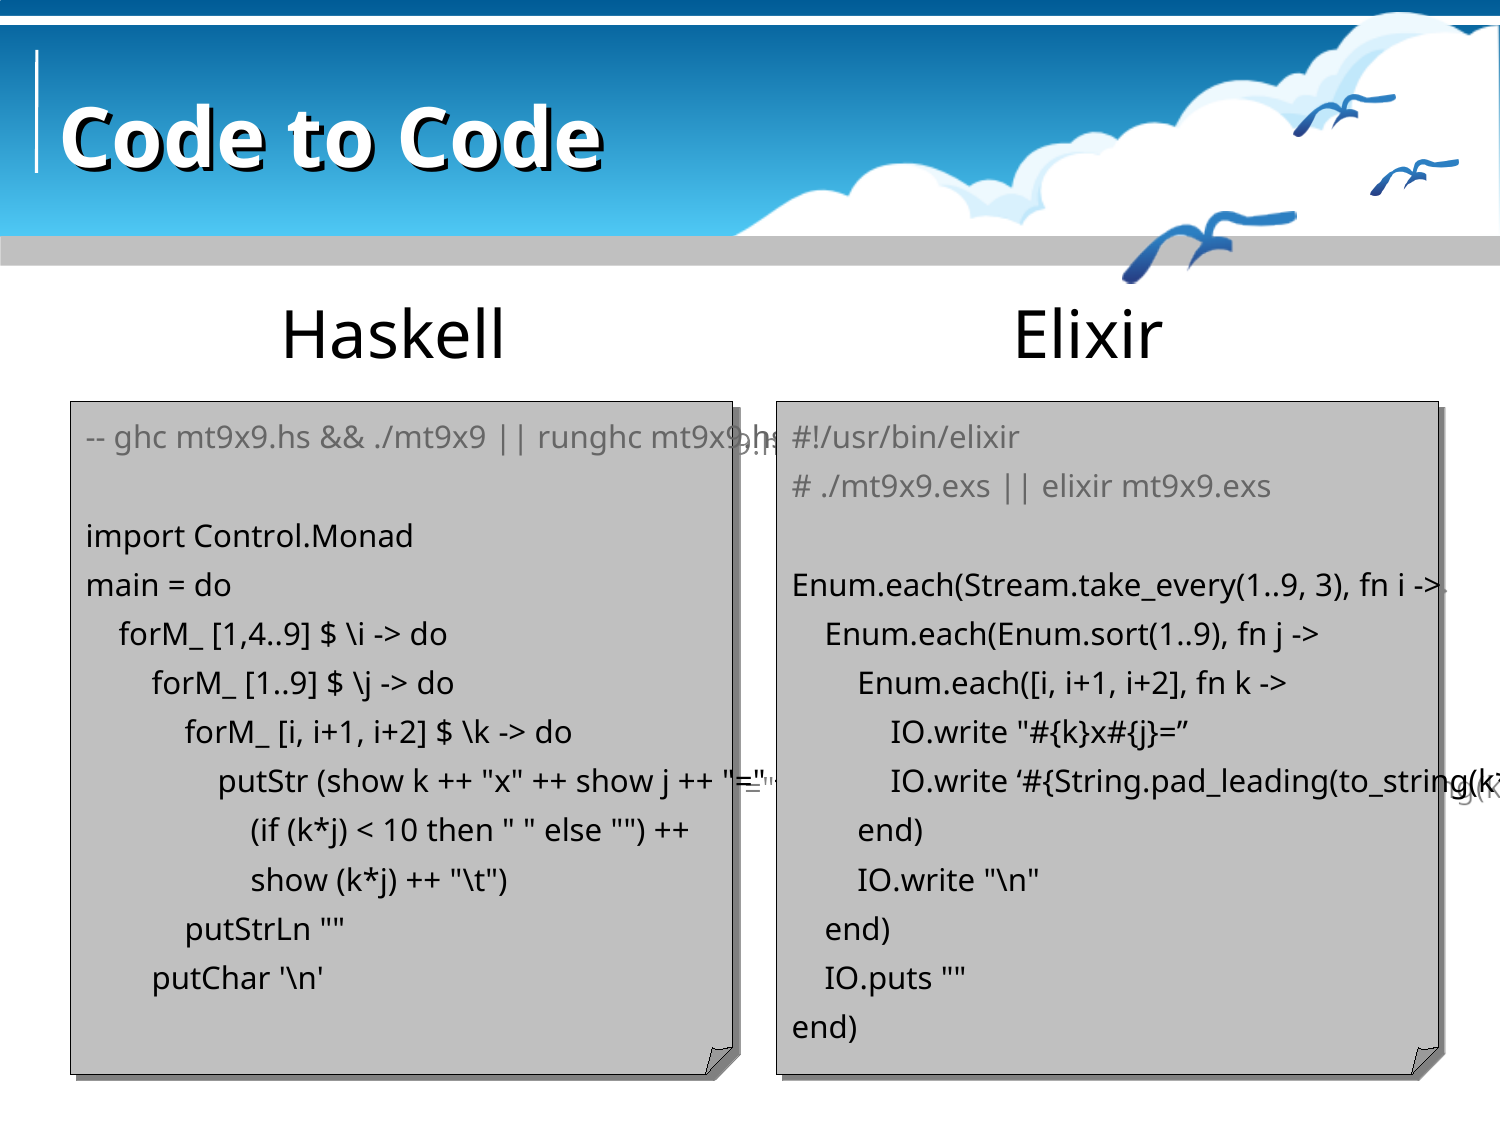

# Code to Code
Elixir
Haskell
-- ghc mt9x9.hs && ./mt9x9 || runghc mt9x9.hs
import Control.Monad
main = do
 forM_ [1,4..9] $ \i -> do
 forM_ [1..9] $ \j -> do
 forM_ [i, i+1, i+2] $ \k -> do
 putStr (show k ++ "x" ++ show j ++ "=" ++
 (if (k*j) < 10 then " " else "") ++
 show (k*j) ++ "\t")
 putStrLn ""
 putChar '\n'
#!/usr/bin/elixir
# ./mt9x9.exs || elixir mt9x9.exs
Enum.each(Stream.take_every(1..9, 3), fn i ->
 Enum.each(Enum.sort(1..9), fn j ->
 Enum.each([i, i+1, i+2], fn k ->
 IO.write "#{k}x#{j}=”
 IO.write ‘#{String.pad_leading(to_string(k*j),2)}\t"
 end)
 IO.write "\n"
 end)
 IO.puts ""
end)